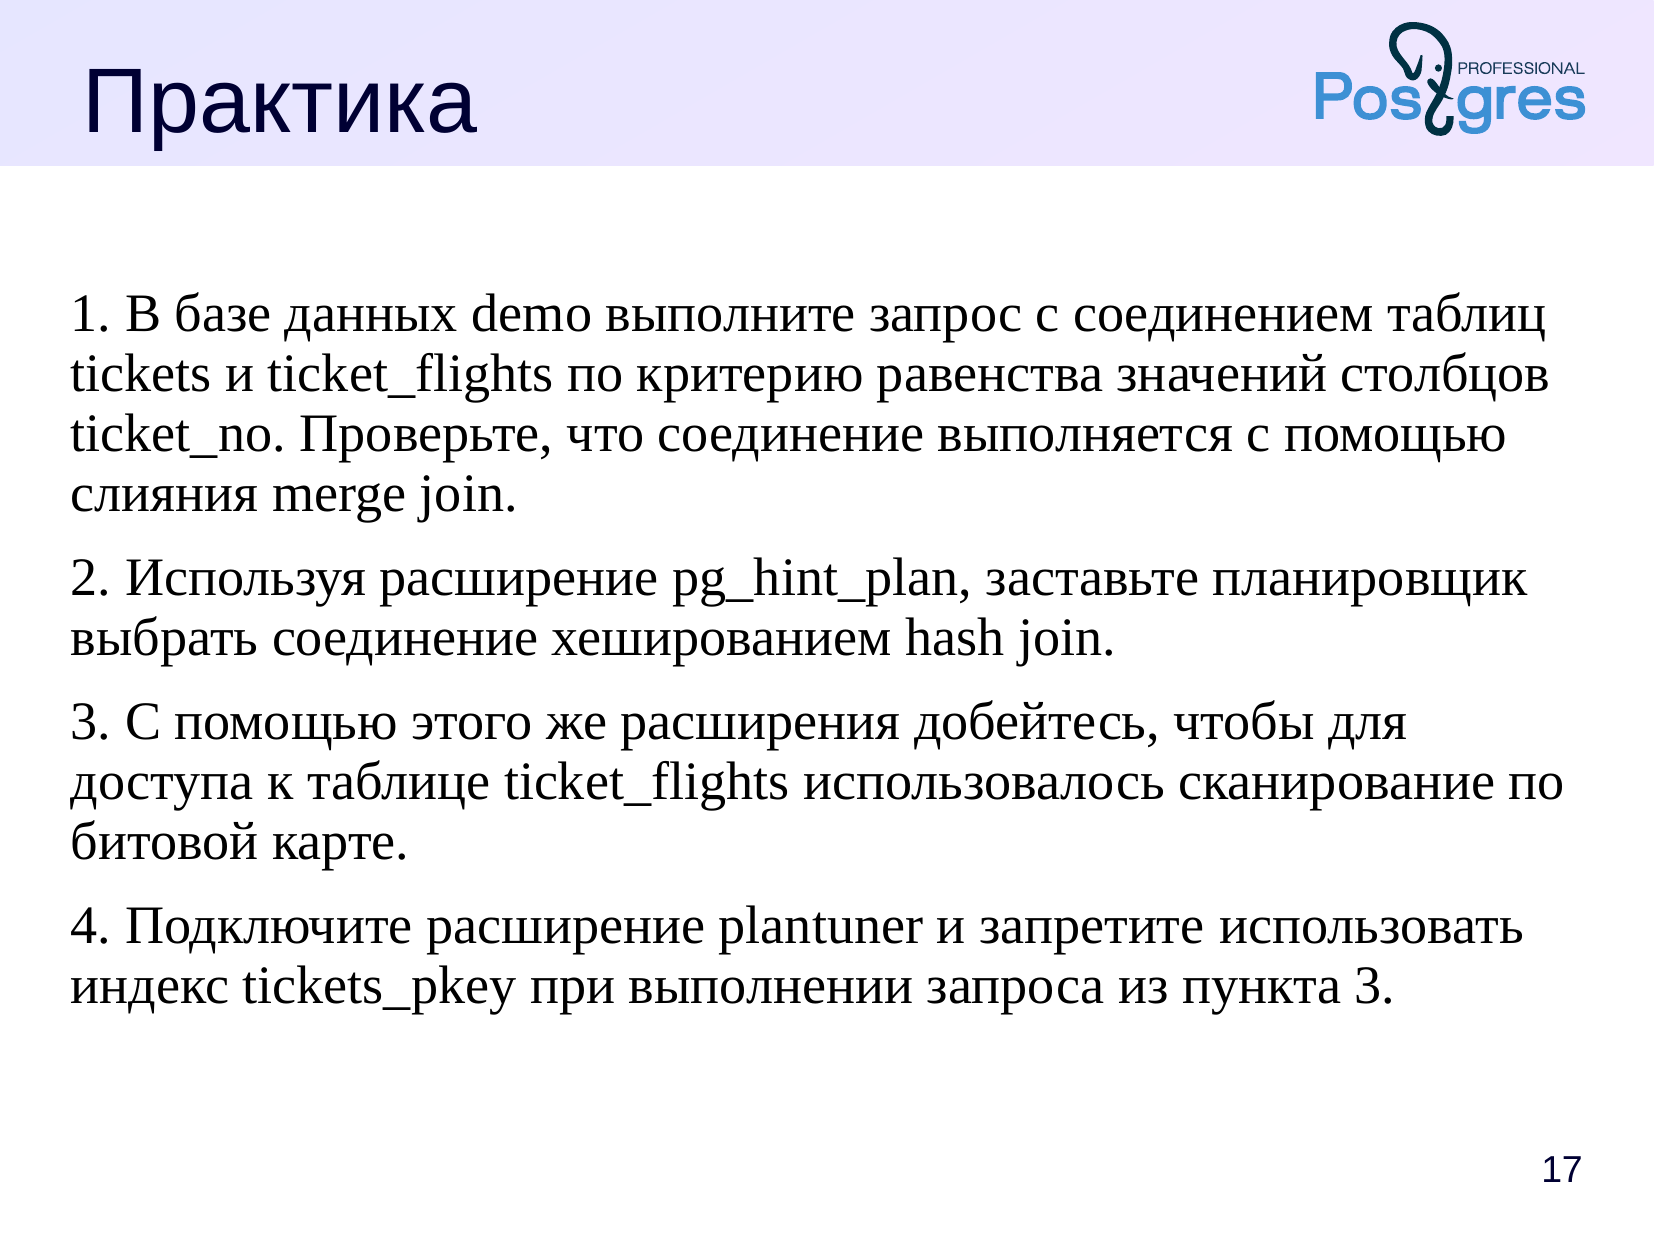

# Практика
 В базе данных demo выполните запрос с соединением таблиц tickets и ticket_flights по критерию равенства значений столбцов ticket_no. Проверьте, что соединение выполняется с помощью слияния merge join.
 Используя расширение pg_hint_plan, заставьте планировщик выбрать соединение хешированием hash join.
 С помощью этого же расширения добейтесь, чтобы для доступа к таблице ticket_flights использовалось сканирование по битовой карте.
 Подключите расширение plantuner и запретите использовать индекс tickets_pkey при выполнении запроса из пункта 3.